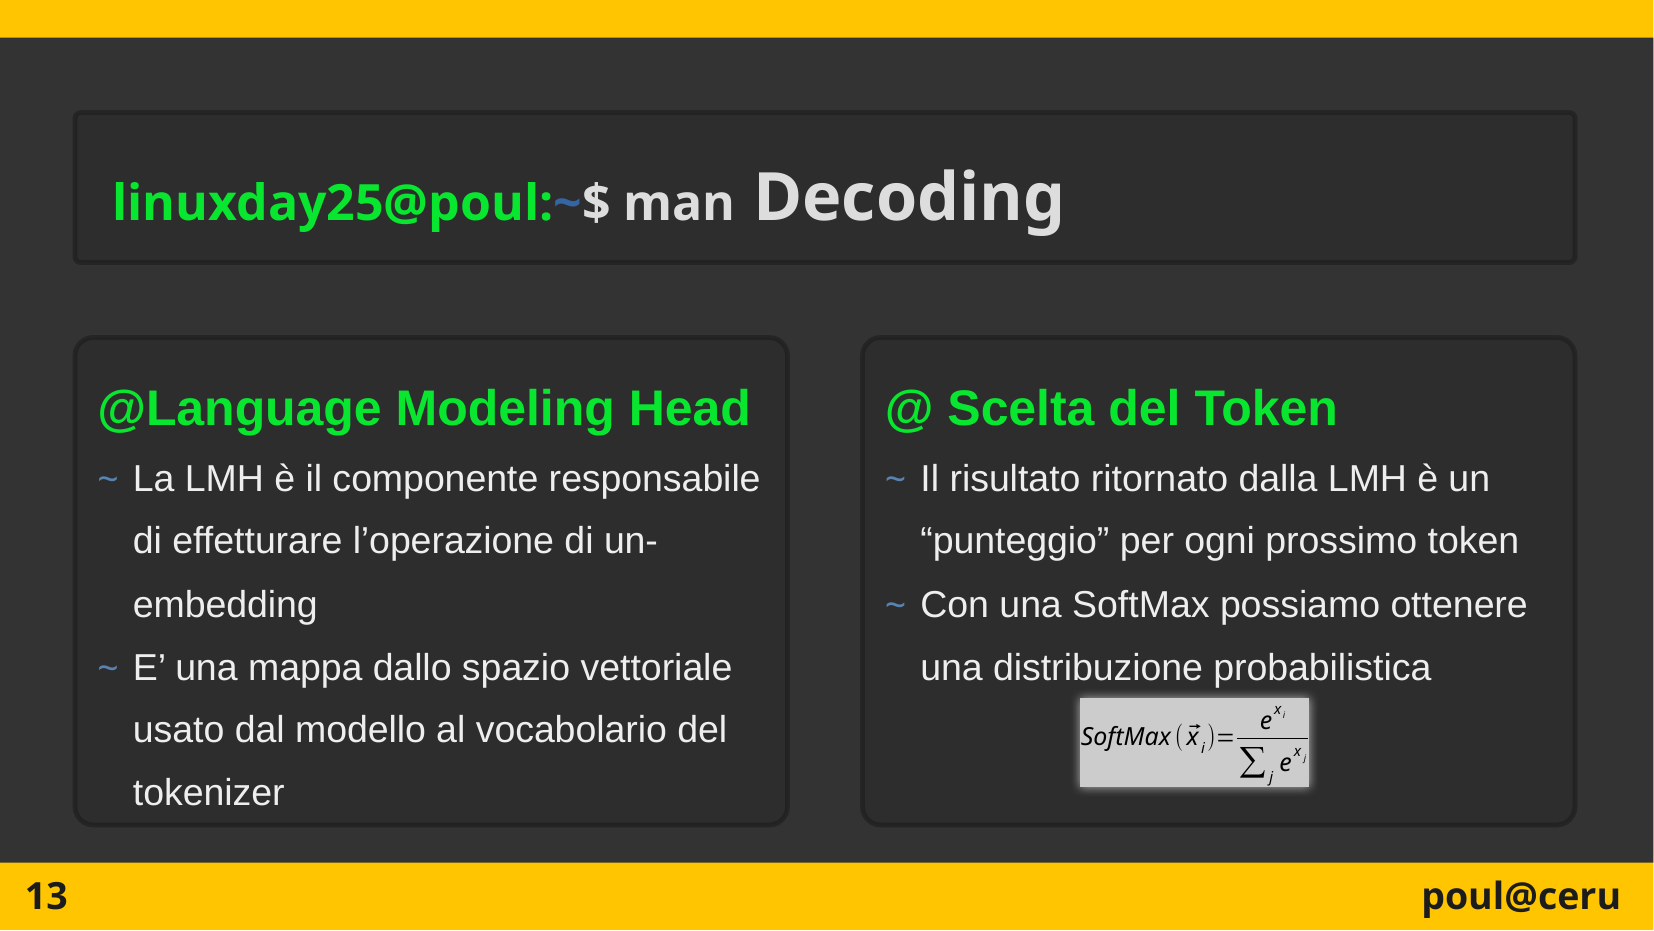

# linuxday25@poul:~$ man Decoding
@Language Modeling Head
La LMH è il componente responsabile di effetturare l’operazione di un-embedding
E’ una mappa dallo spazio vettoriale usato dal modello al vocabolario del tokenizer
@ Scelta del Token
Il risultato ritornato dalla LMH è un “punteggio” per ogni prossimo token
Con una SoftMax possiamo ottenere una distribuzione probabilistica
poul@ceru